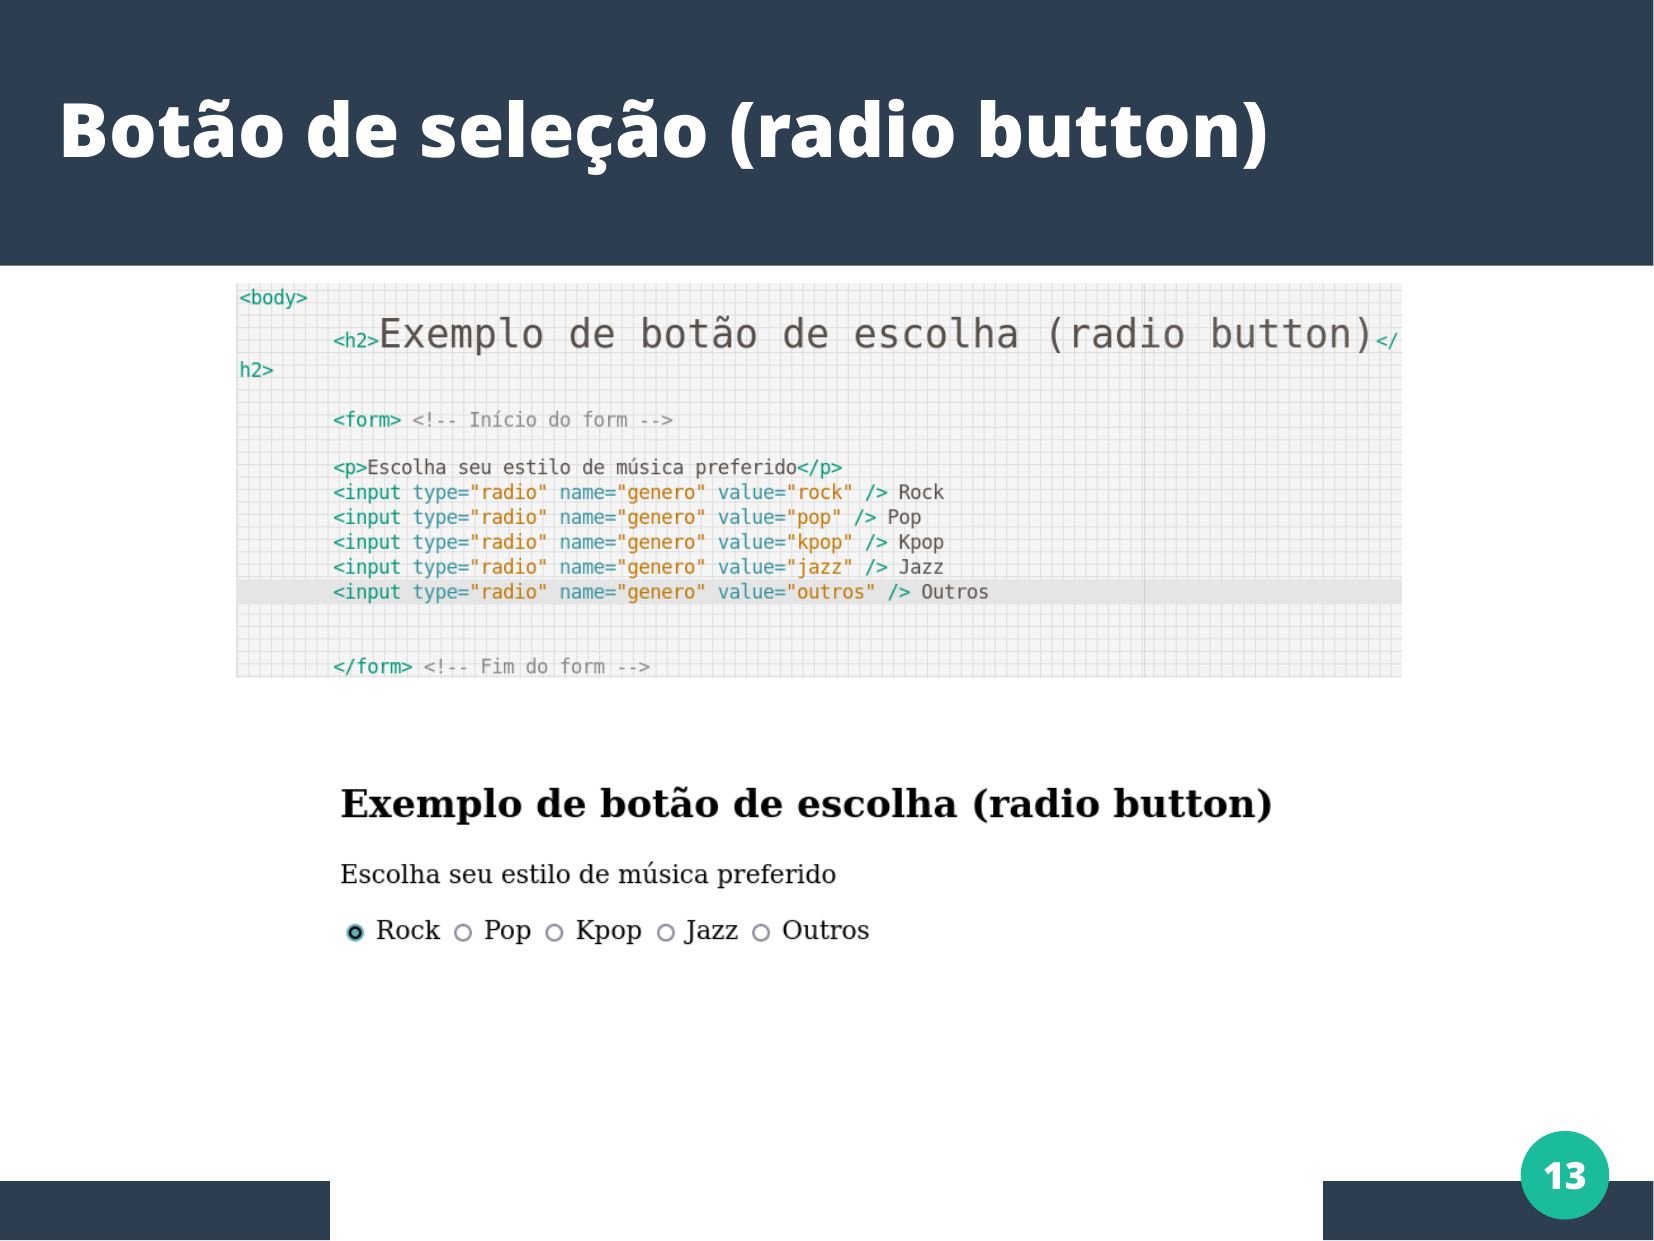

# Botão de seleção (radio button)
13